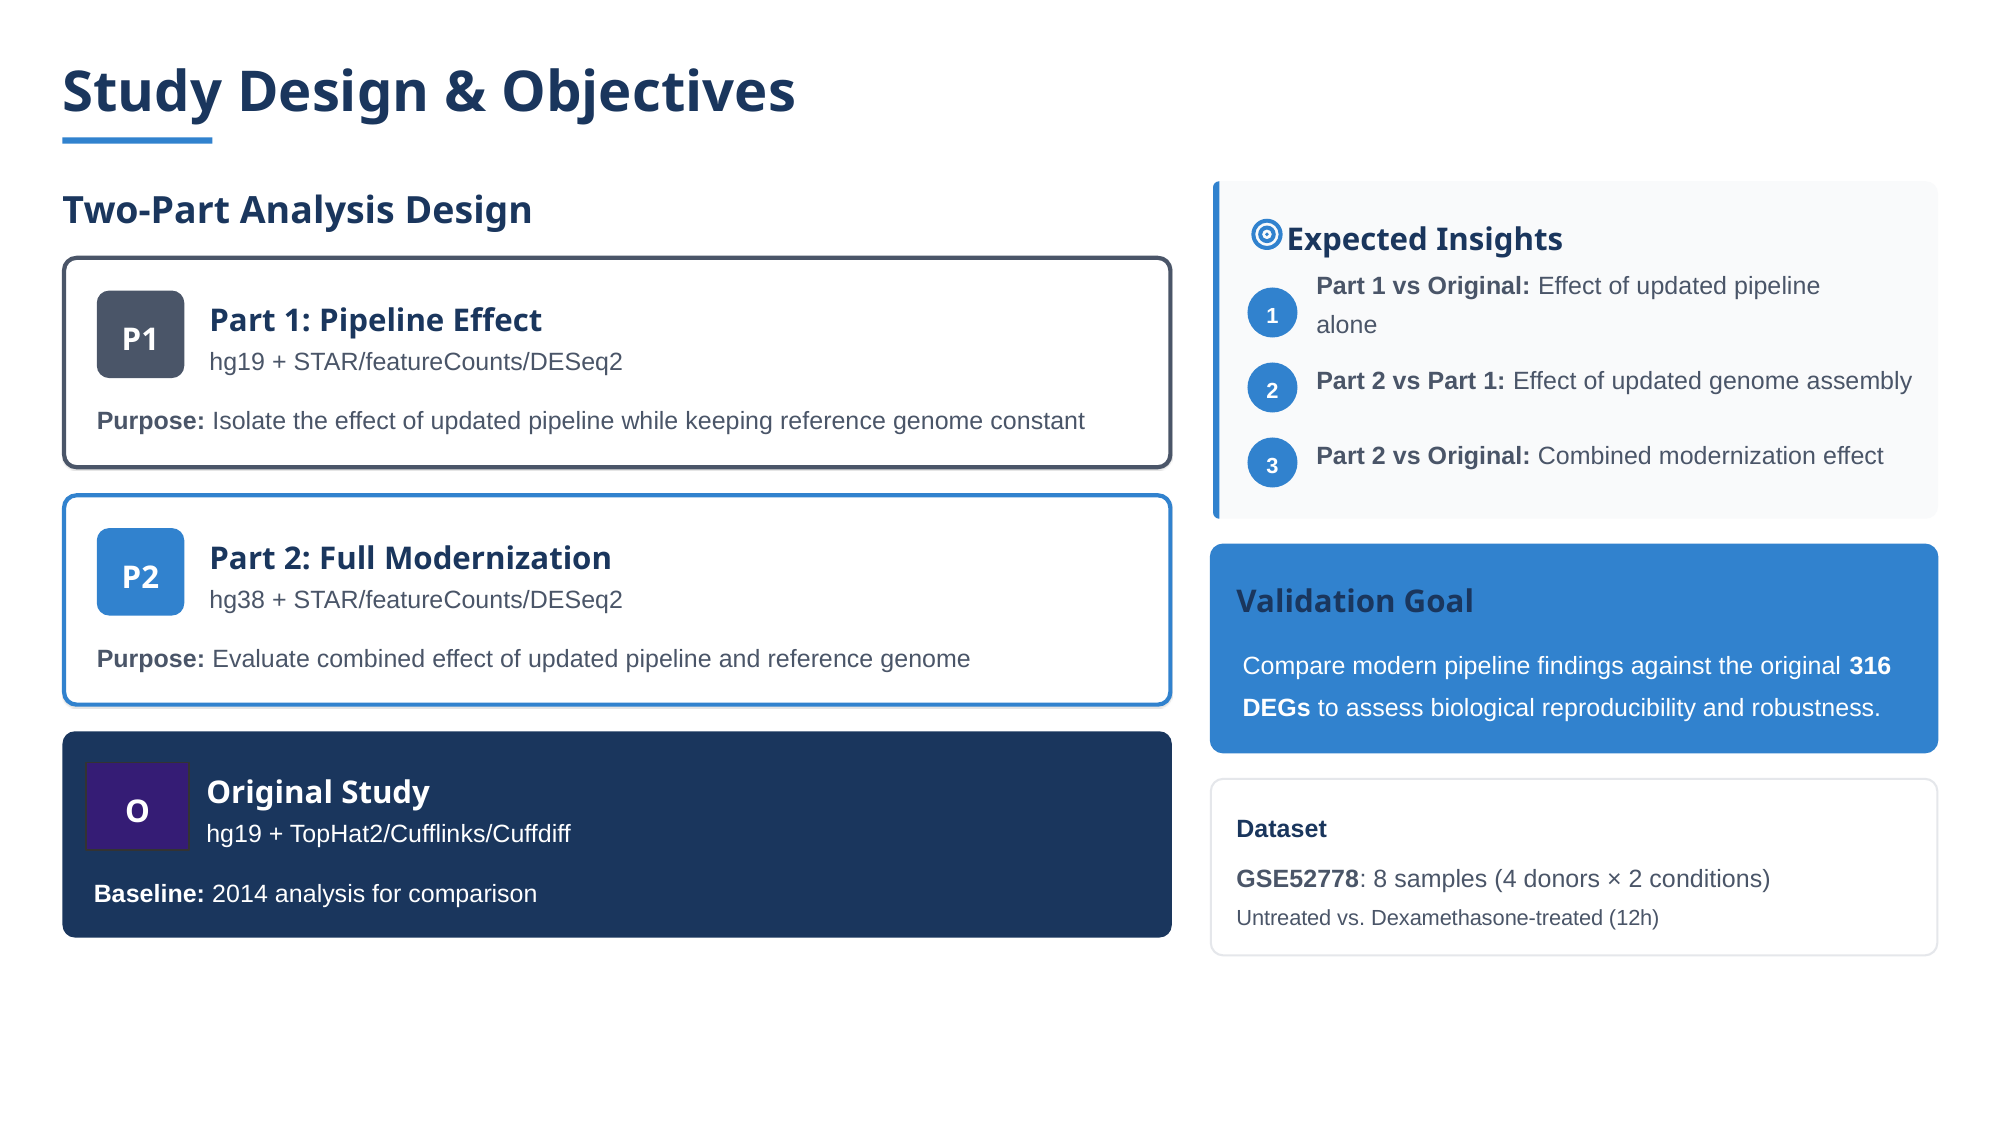

Study Design & Objectives
Two-Part Analysis Design
Expected Insights
Part 1 vs Original: Effect of updated pipeline alone
1
P1
Part 1: Pipeline Effect
hg19 + STAR/featureCounts/DESeq2
Part 2 vs Part 1: Effect of updated genome assembly
2
Purpose: Isolate the effect of updated pipeline while keeping reference genome constant
Part 2 vs Original: Combined modernization effect
3
P2
Part 2: Full Modernization
Validation Goal
hg38 + STAR/featureCounts/DESeq2
Purpose: Evaluate combined effect of updated pipeline and reference genome
Compare modern pipeline findings against the original 316 DEGs to assess biological reproducibility and robustness.
O
Original Study
Dataset
hg19 + TopHat2/Cufflinks/Cuffdiff
GSE52778: 8 samples (4 donors × 2 conditions)
Baseline: 2014 analysis for comparison
Untreated vs. Dexamethasone-treated (12h)